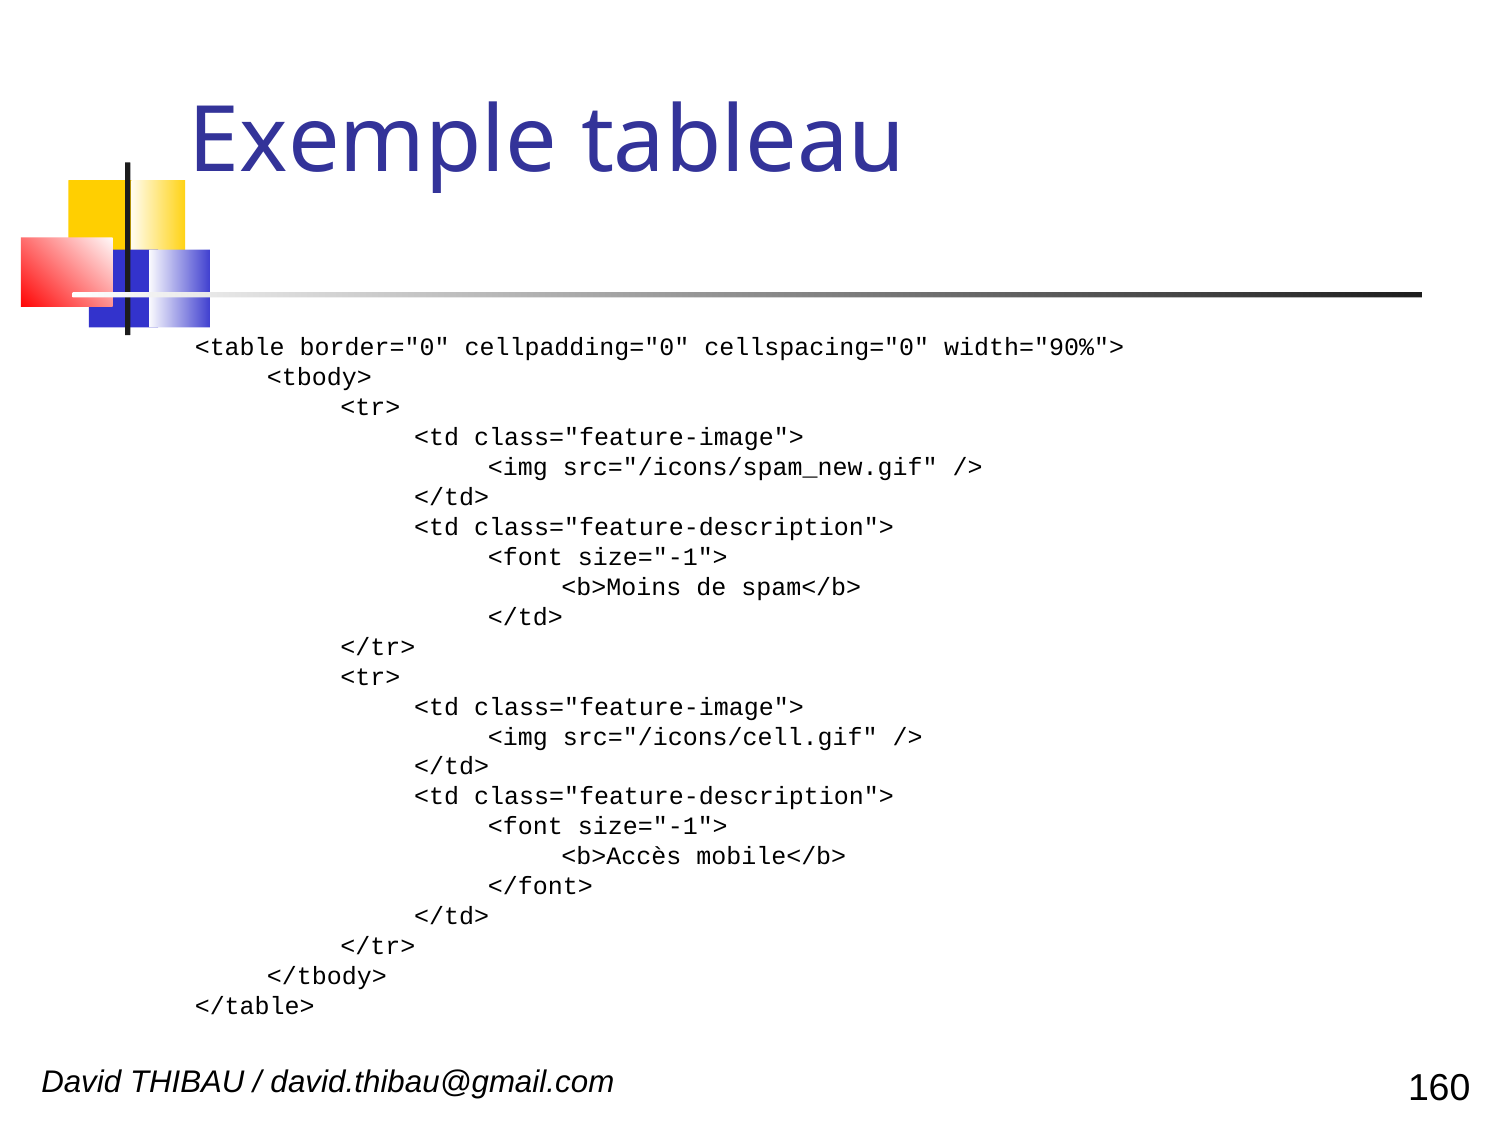

# Exemple tableau
<table border="0" cellpadding="0" cellspacing="0" width="90%">
		<tbody>
			<tr>
				<td class="feature-image">
					<img src="/icons/spam_new.gif" />
				</td>
				<td class="feature-description">
					<font size="-1">
						<b>Moins de spam</b>
					</td>
			</tr>
			<tr>
				<td class="feature-image">
					<img src="/icons/cell.gif" />
				</td>
				<td class="feature-description">
					<font size="-1">
						<b>Accès mobile</b>
					</font>
				</td>
			</tr>
		</tbody>
</table>